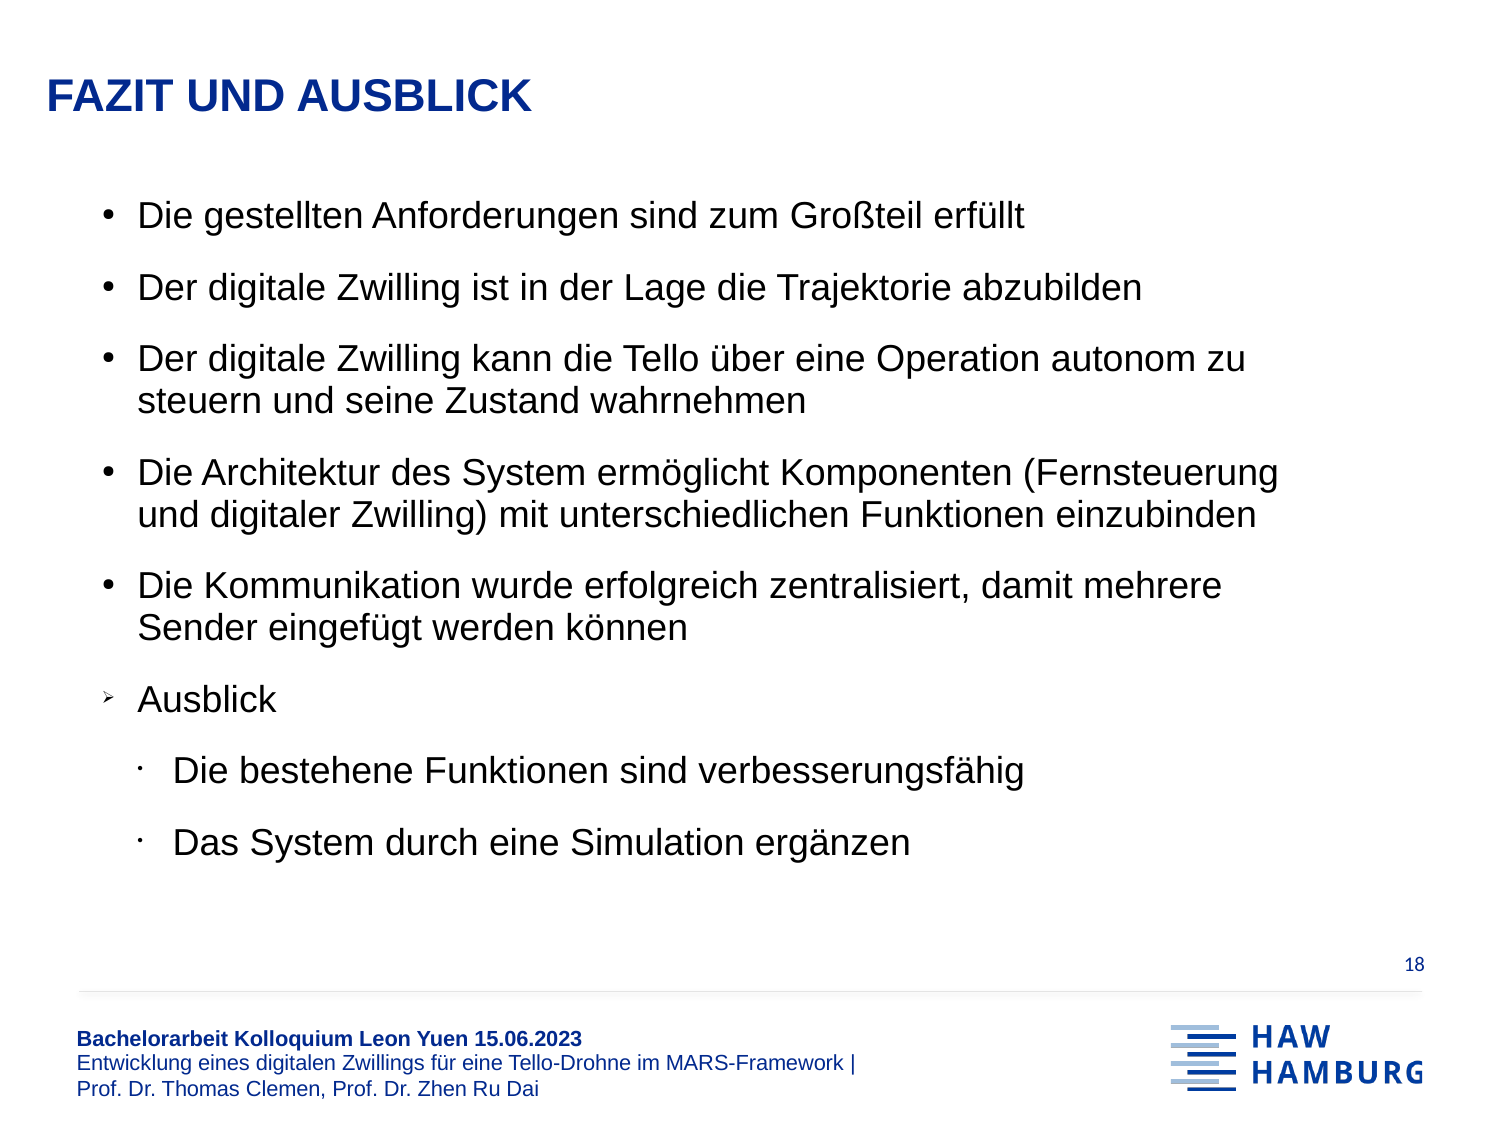

# FAZIT UND AUSBLICK
Die gestellten Anforderungen sind zum Großteil erfüllt
Der digitale Zwilling ist in der Lage die Trajektorie abzubilden
Der digitale Zwilling kann die Tello über eine Operation autonom zu steuern und seine Zustand wahrnehmen
Die Architektur des System ermöglicht Komponenten (Fernsteuerung und digitaler Zwilling) mit unterschiedlichen Funktionen einzubinden
Die Kommunikation wurde erfolgreich zentralisiert, damit mehrere Sender eingefügt werden können
Ausblick
Die bestehene Funktionen sind verbesserungsfähig
Das System durch eine Simulation ergänzen
18